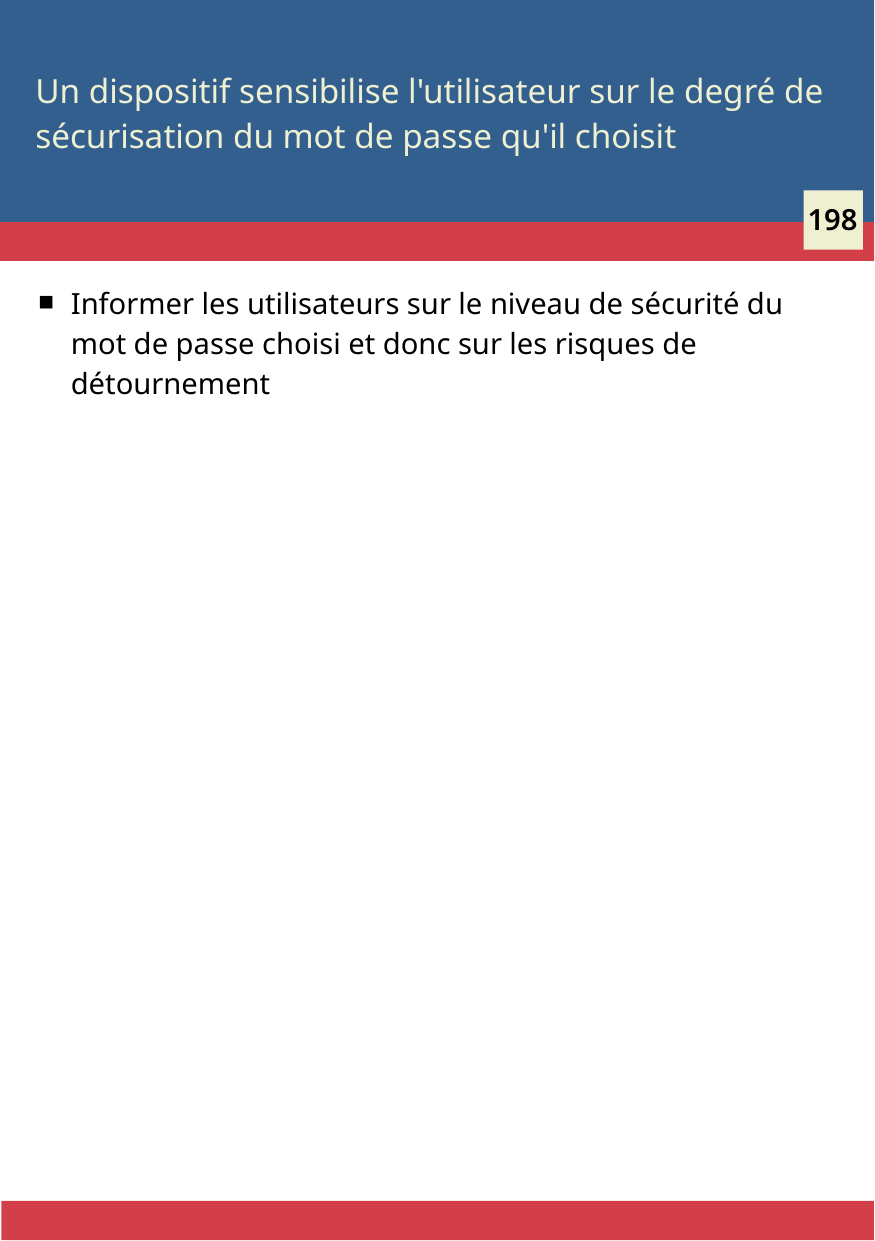

# Un dispositif sensibilise l'utilisateur sur le degré de sécurisation du mot de passe qu'il choisit
198
Informer les utilisateurs sur le niveau de sécurité du mot de passe choisi et donc sur les risques de détournement